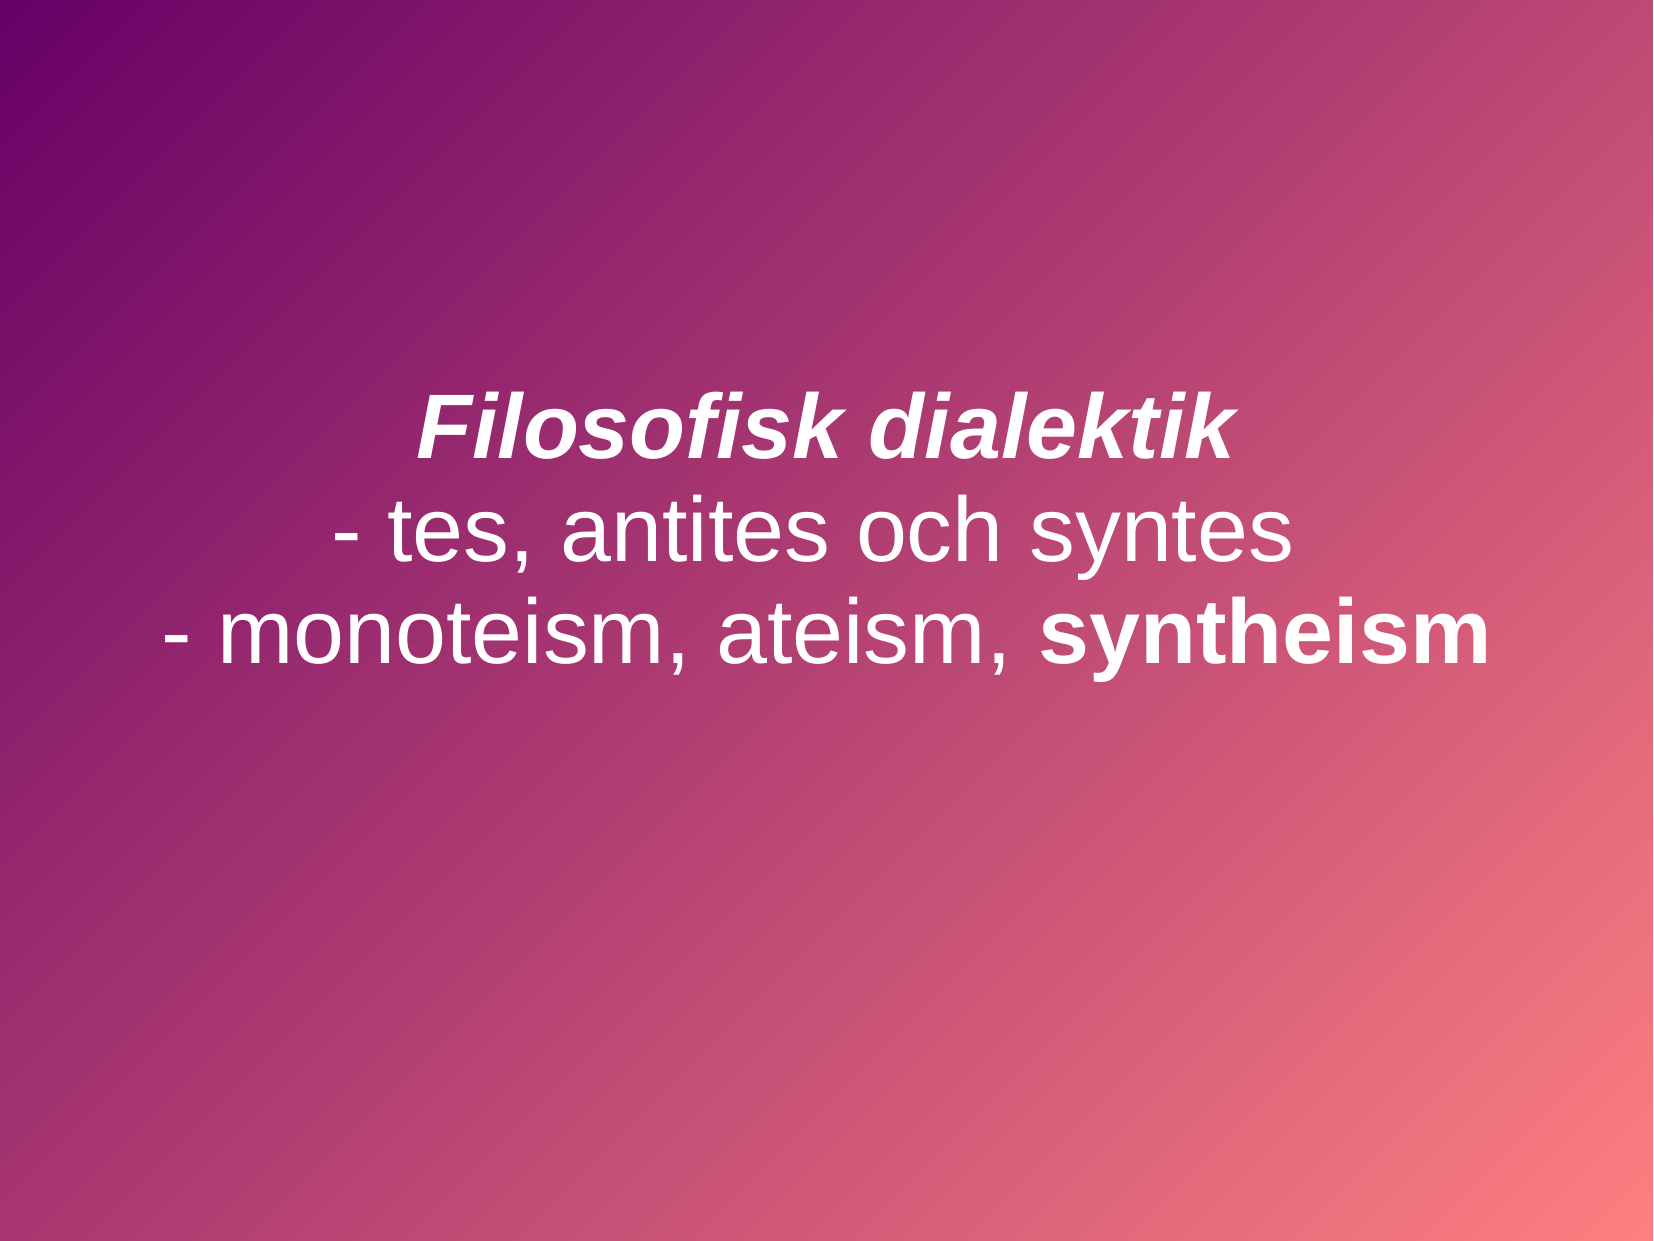

# Filosofisk dialektik - tes, antites och syntes - monoteism, ateism, syntheism